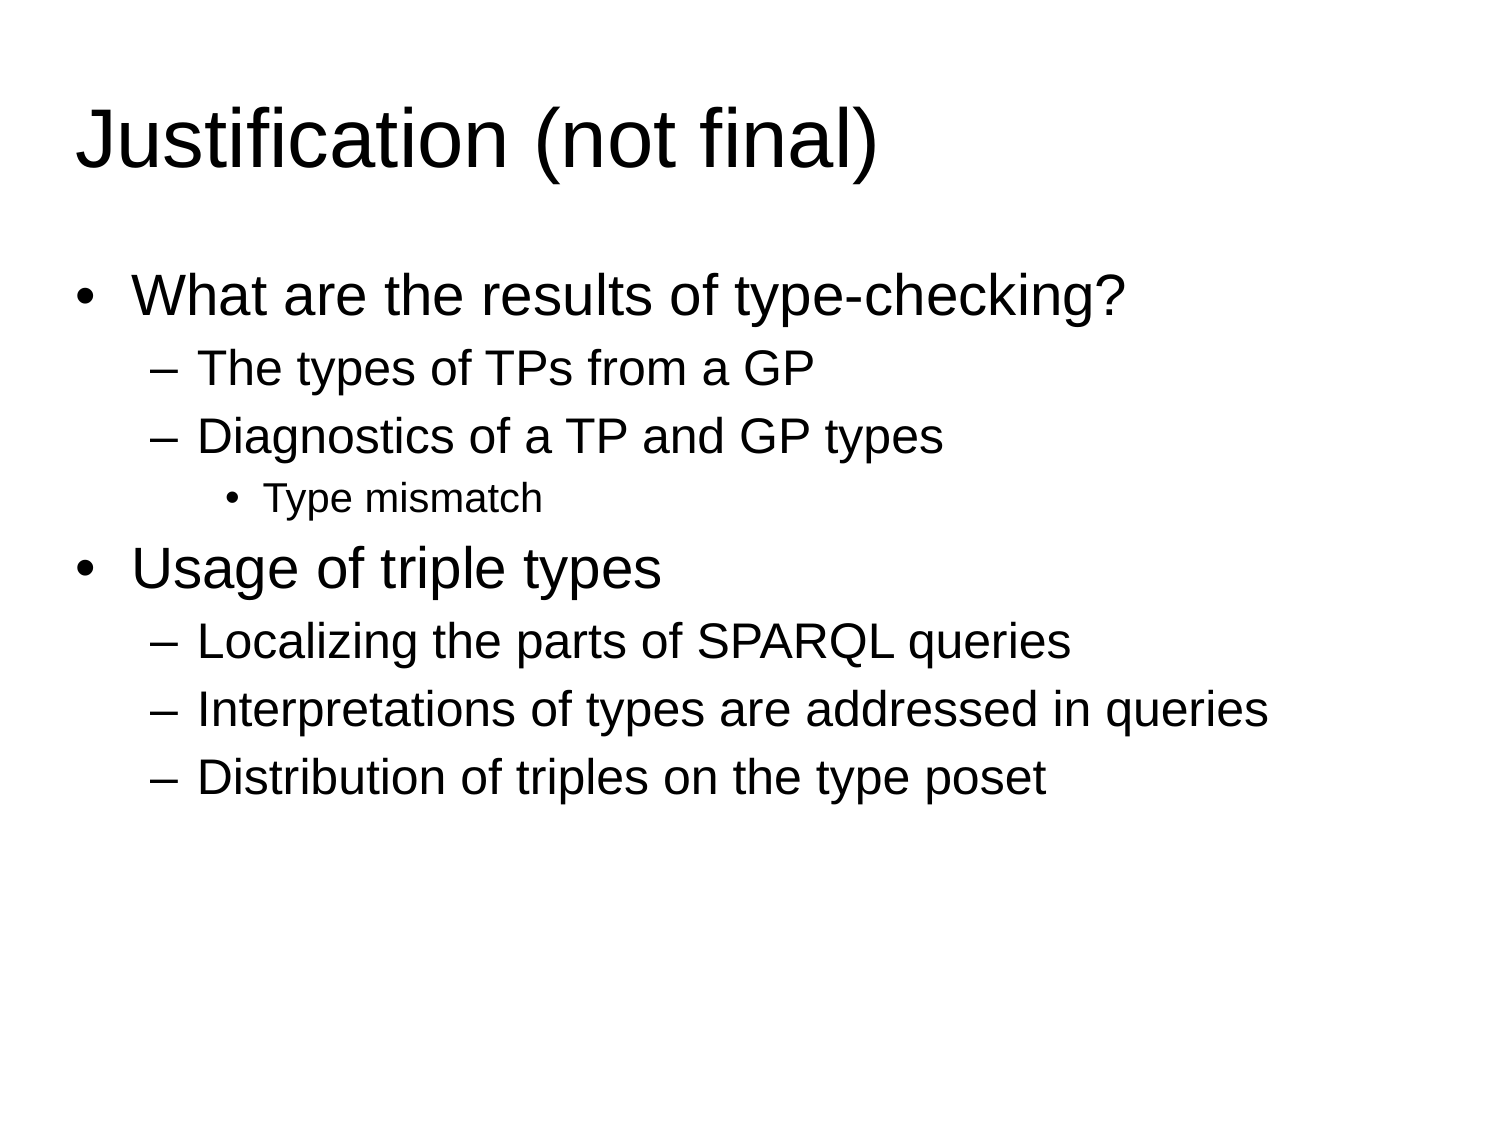

# Justification (not final)
What are the results of type-checking?
The types of TPs from a GP
Diagnostics of a TP and GP types
Type mismatch
Usage of triple types
Localizing the parts of SPARQL queries
Interpretations of types are addressed in queries
Distribution of triples on the type poset